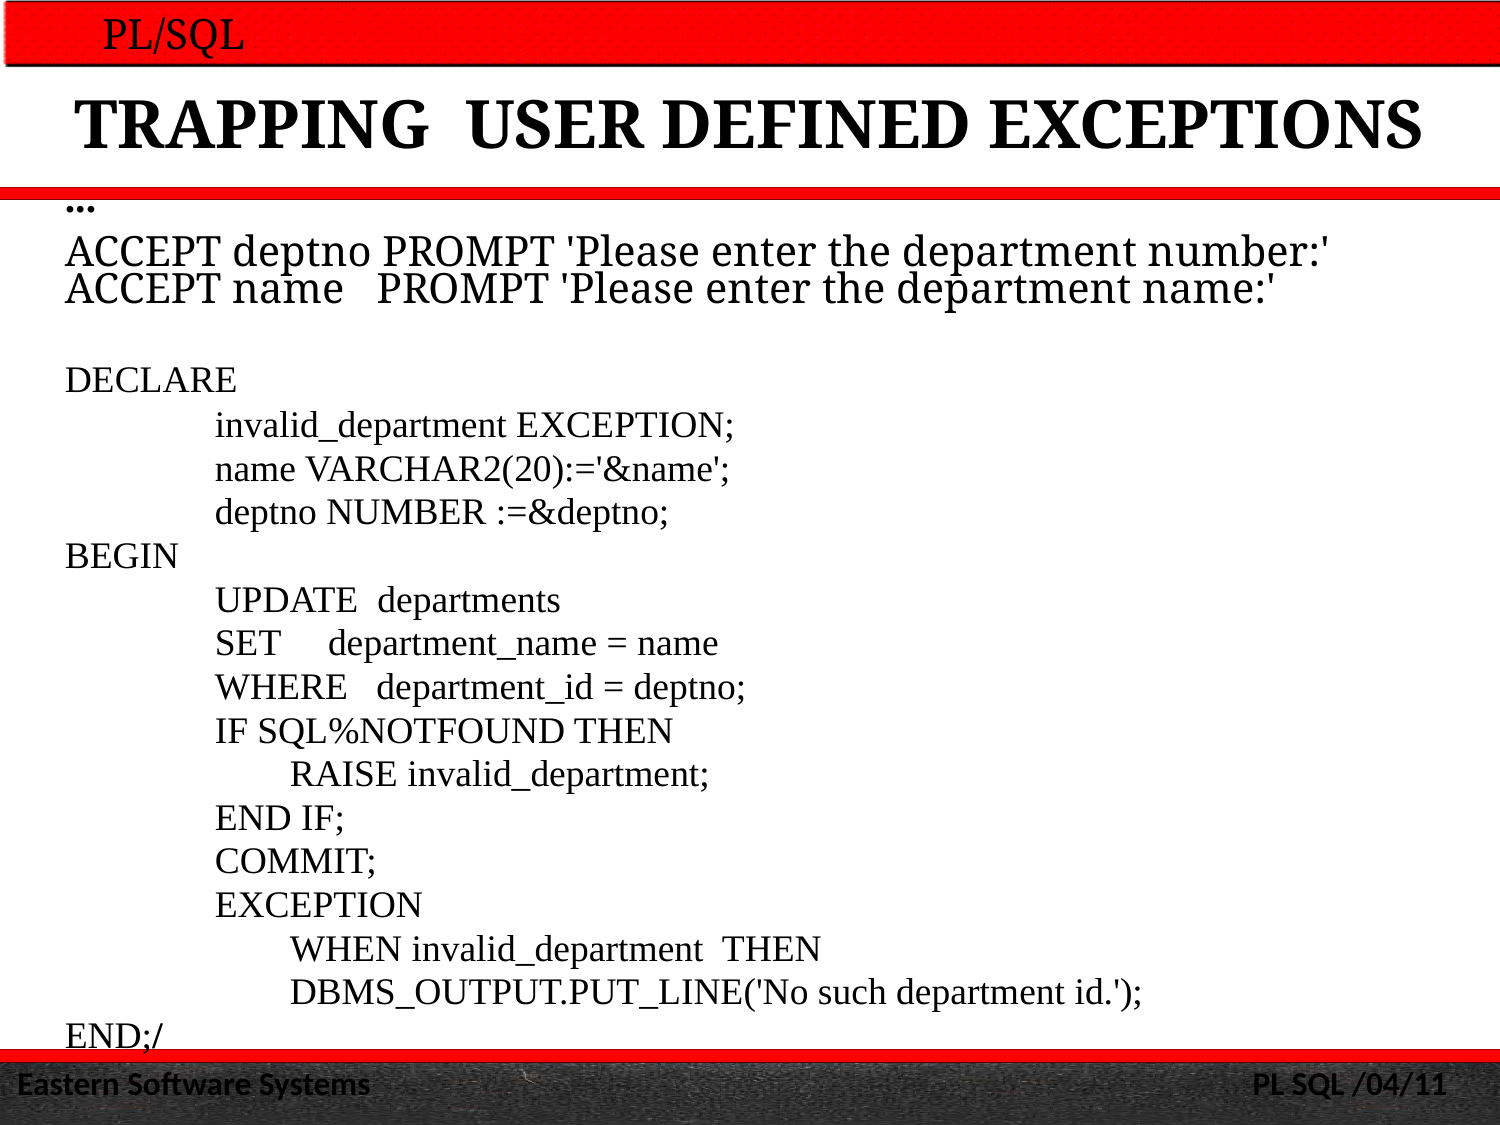

PL/SQL
TRAPPING USER DEFINED EXCEPTIONS
...
ACCEPT deptno PROMPT 'Please enter the department number:' ACCEPT name PROMPT 'Please enter the department name:'
DECLARE
		invalid_department EXCEPTION;
		name VARCHAR2(20):='&name';
		deptno NUMBER :=&deptno;
BEGIN
		UPDATE departments
		SET department_name = name
		WHERE department_id = deptno;
		IF SQL%NOTFOUND THEN
			RAISE invalid_department;
		END IF;
		COMMIT;
		EXCEPTION
			WHEN invalid_department THEN
			DBMS_OUTPUT.PUT_LINE('No such department id.');
END;/
Eastern Software Systems
 PL SQL /04/11